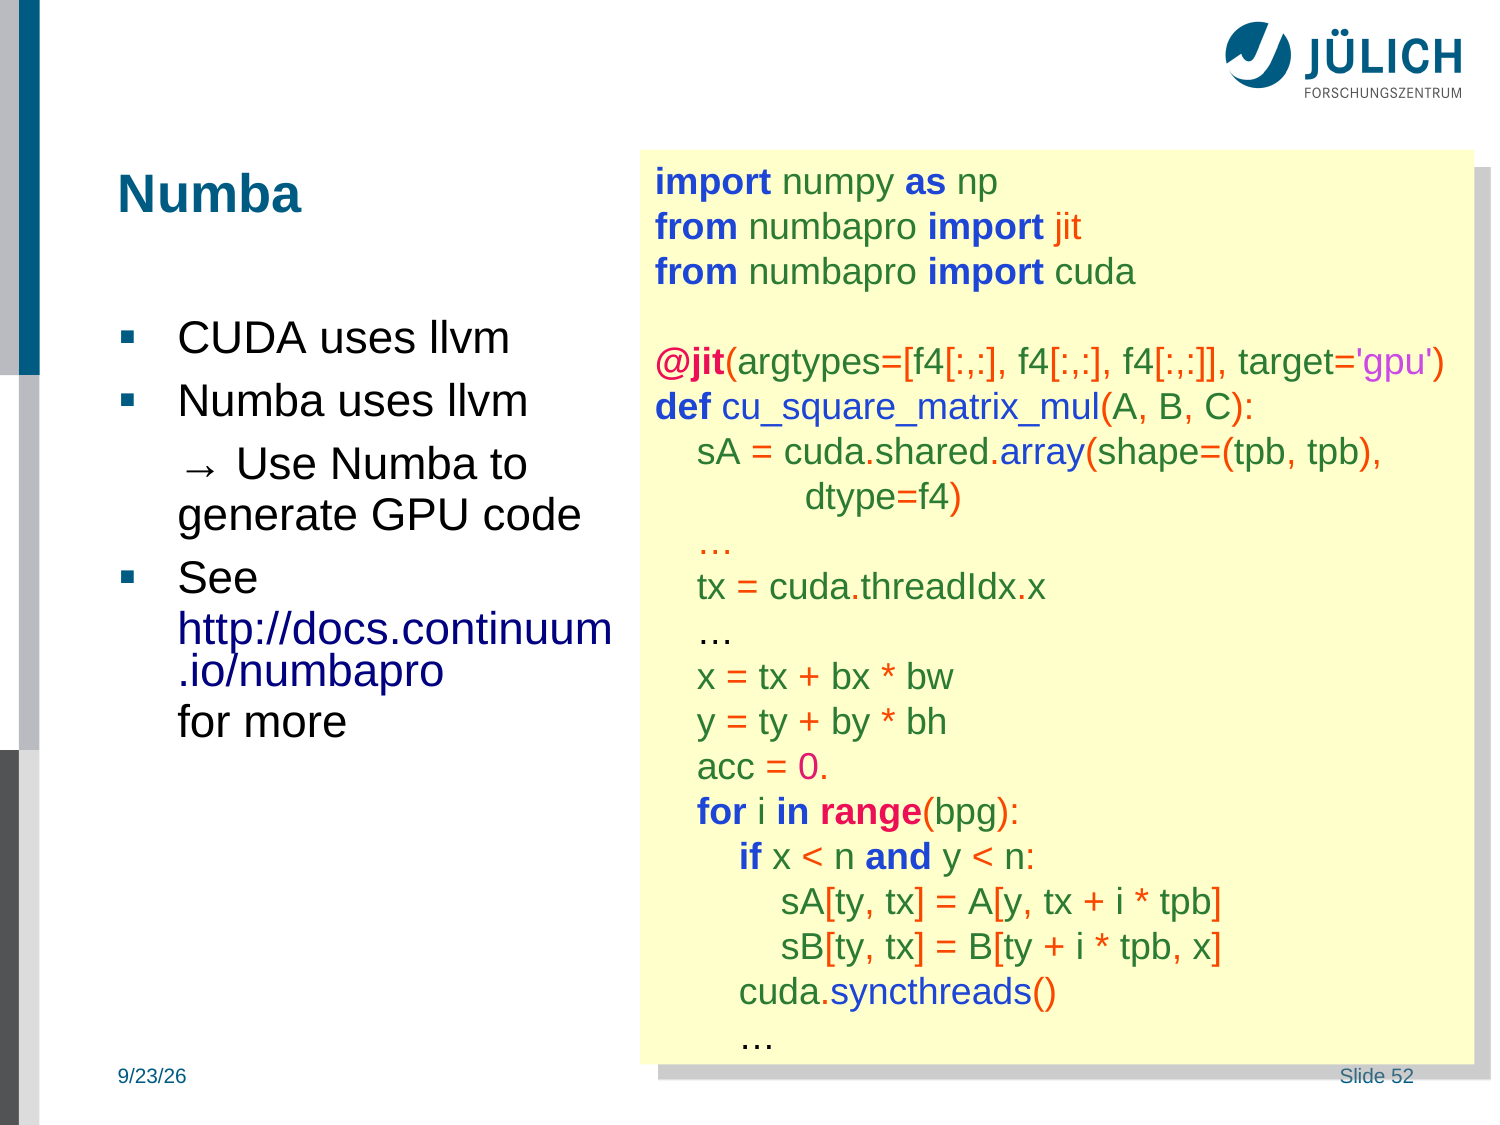

# Numba
import numpy as np
from numbapro import jit
from numbapro import cuda
@jit(argtypes=[f4[:,:], f4[:,:], f4[:,:]], target='gpu')
def cu_square_matrix_mul(A, B, C):
 sA = cuda.shared.array(shape=(tpb, tpb),
	dtype=f4)
 …
 tx = cuda.threadIdx.x
 …
 x = tx + bx * bw
 y = ty + by * bh
 acc = 0.
 for i in range(bpg):
 if x < n and y < n:
 sA[ty, tx] = A[y, tx + i * tpb]
 sB[ty, tx] = B[ty + i * tpb, x]
 cuda.syncthreads()
 …
CUDA uses llvm
Numba uses llvm
→ Use Numba to generate GPU code
See http://docs.continuum.io/numbaprofor more